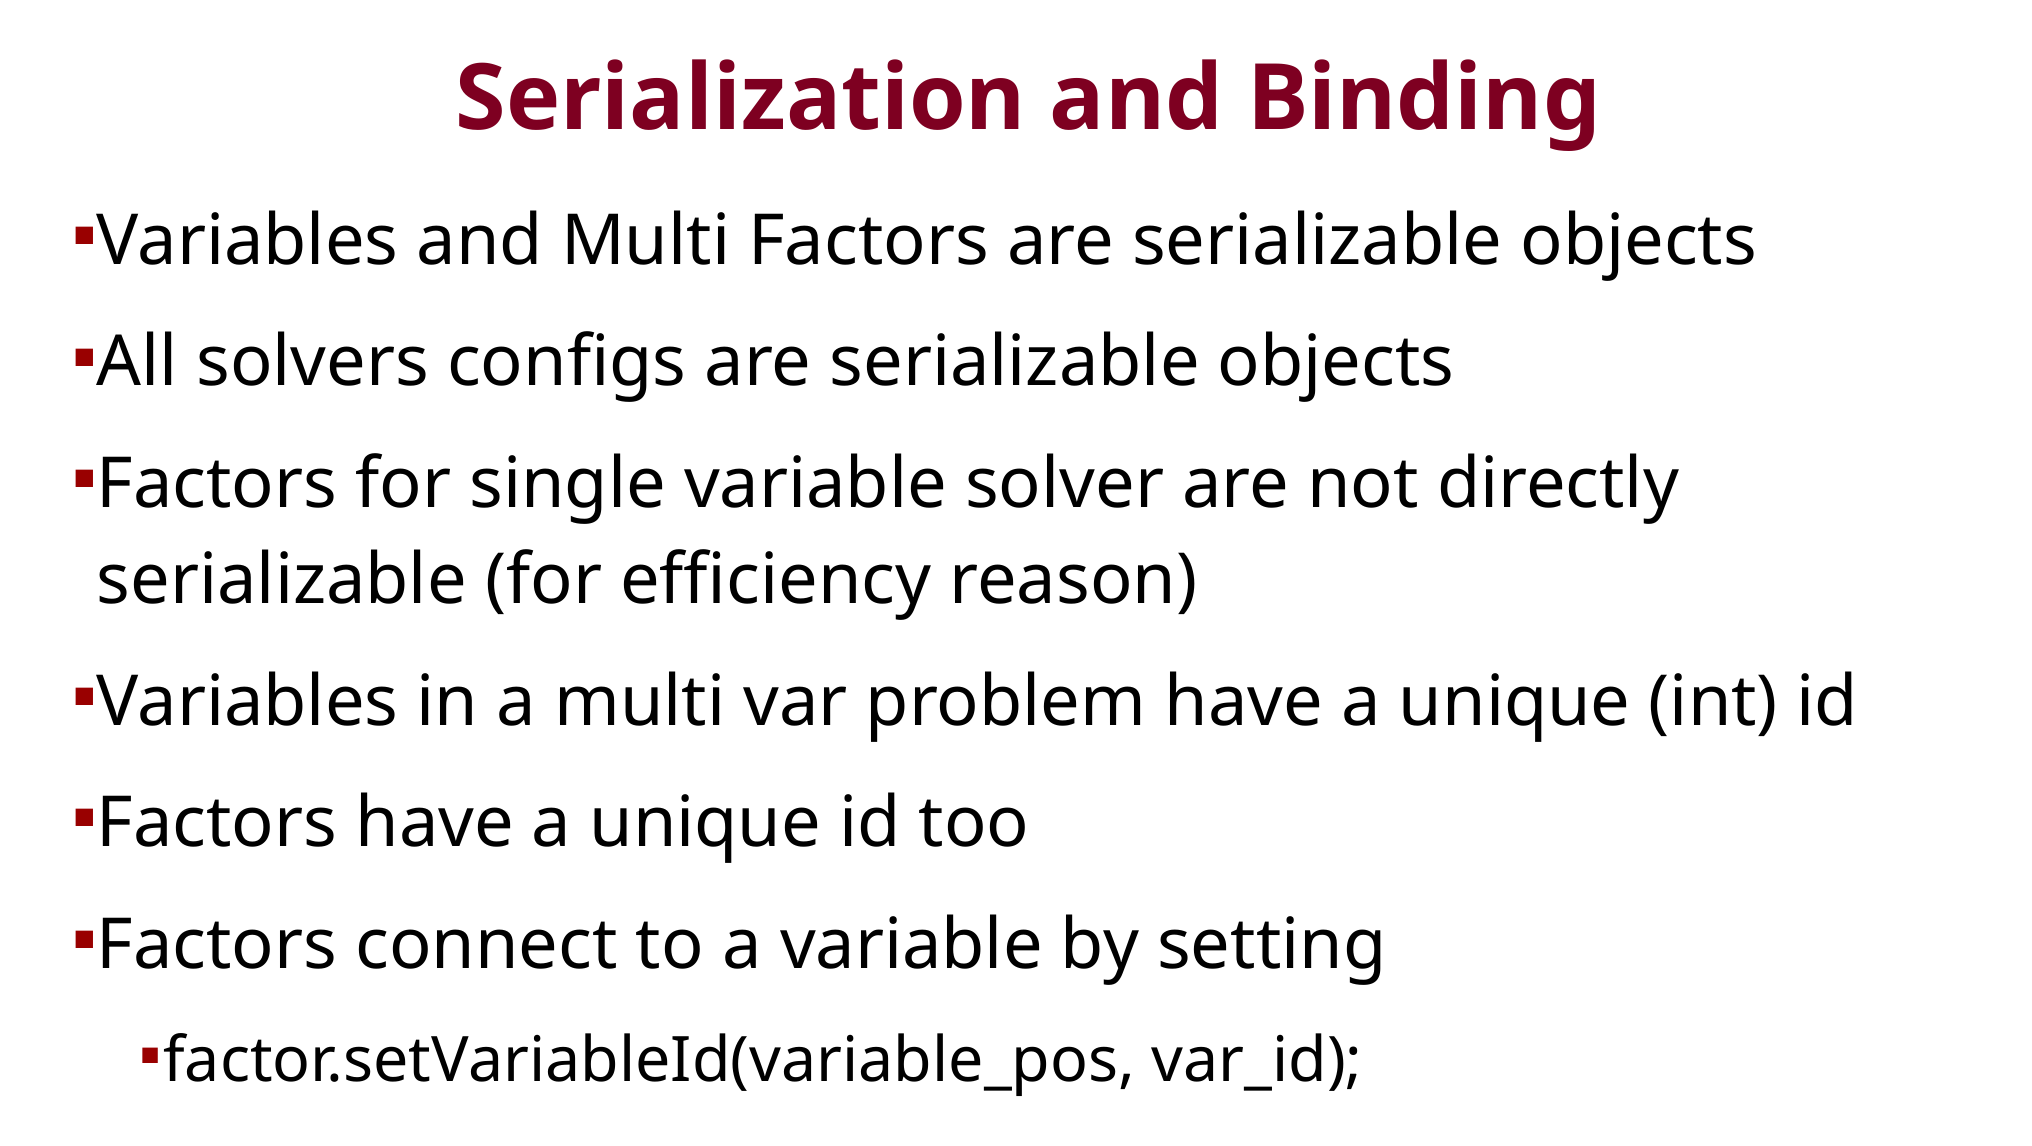

# Serialization and Binding
Variables and Multi Factors are serializable objects
All solvers configs are serializable objects
Factors for single variable solver are not directly serializable (for efficiency reason)
Variables in a multi var problem have a unique (int) id
Factors have a unique id too
Factors connect to a variable by setting
factor.setVariableId(variable_pos, var_id);